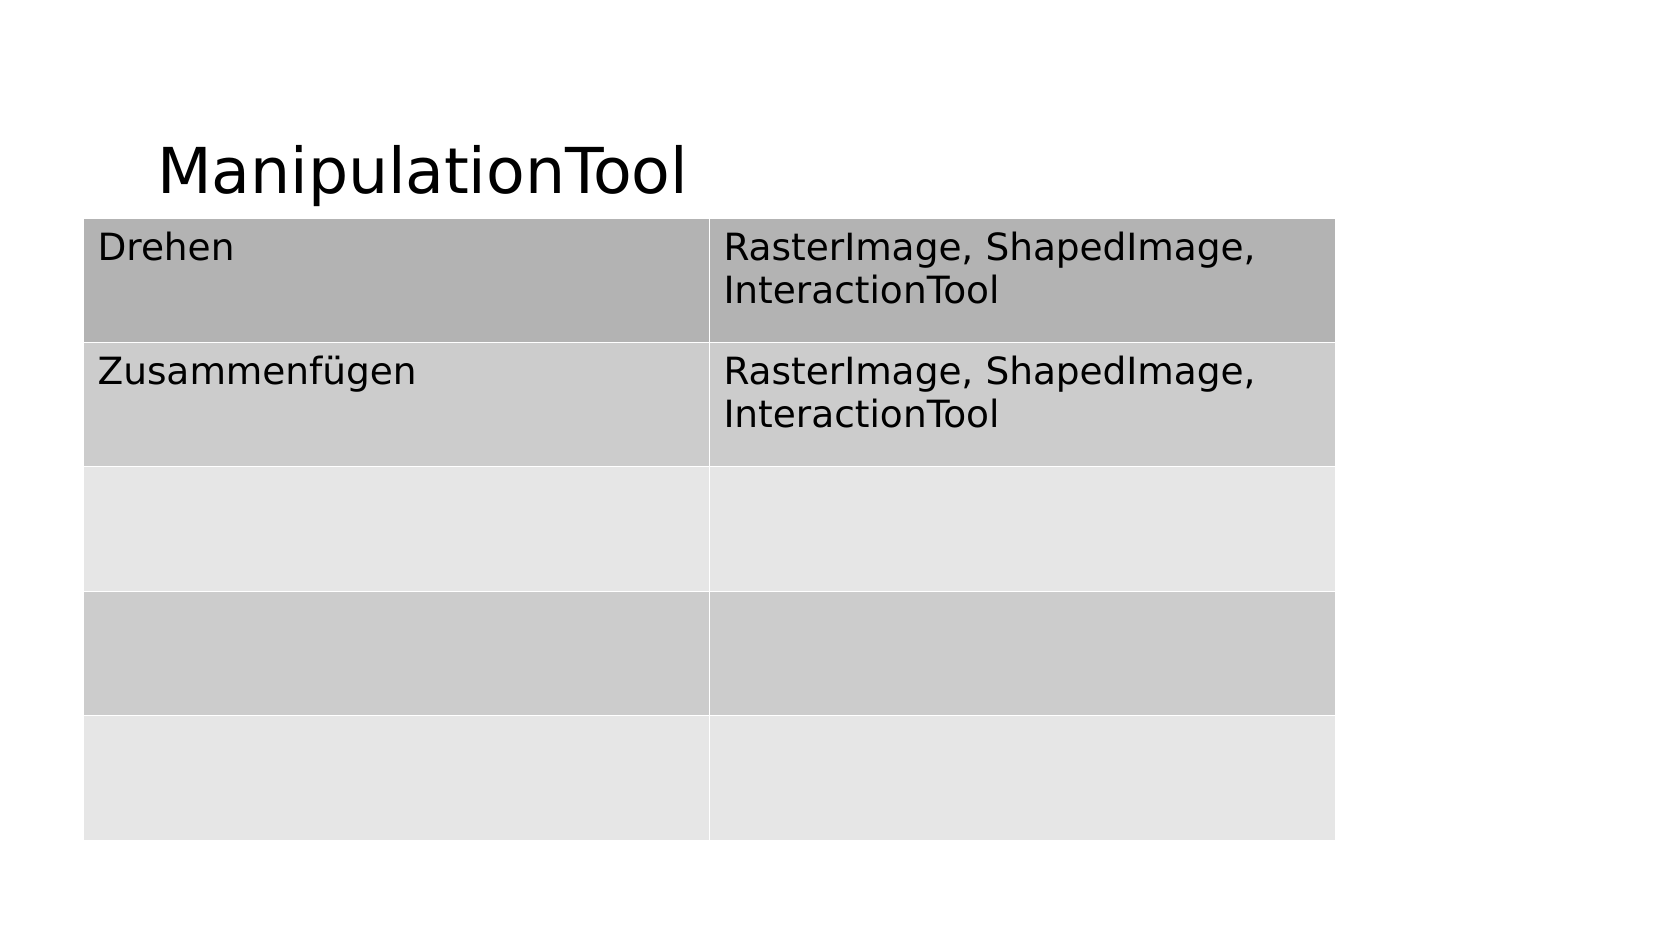

# ManipulationTool
| Drehen | RasterImage, ShapedImage, InteractionTool |
| --- | --- |
| Zusammenfügen | RasterImage, ShapedImage, InteractionTool |
| | |
| | |
| | |